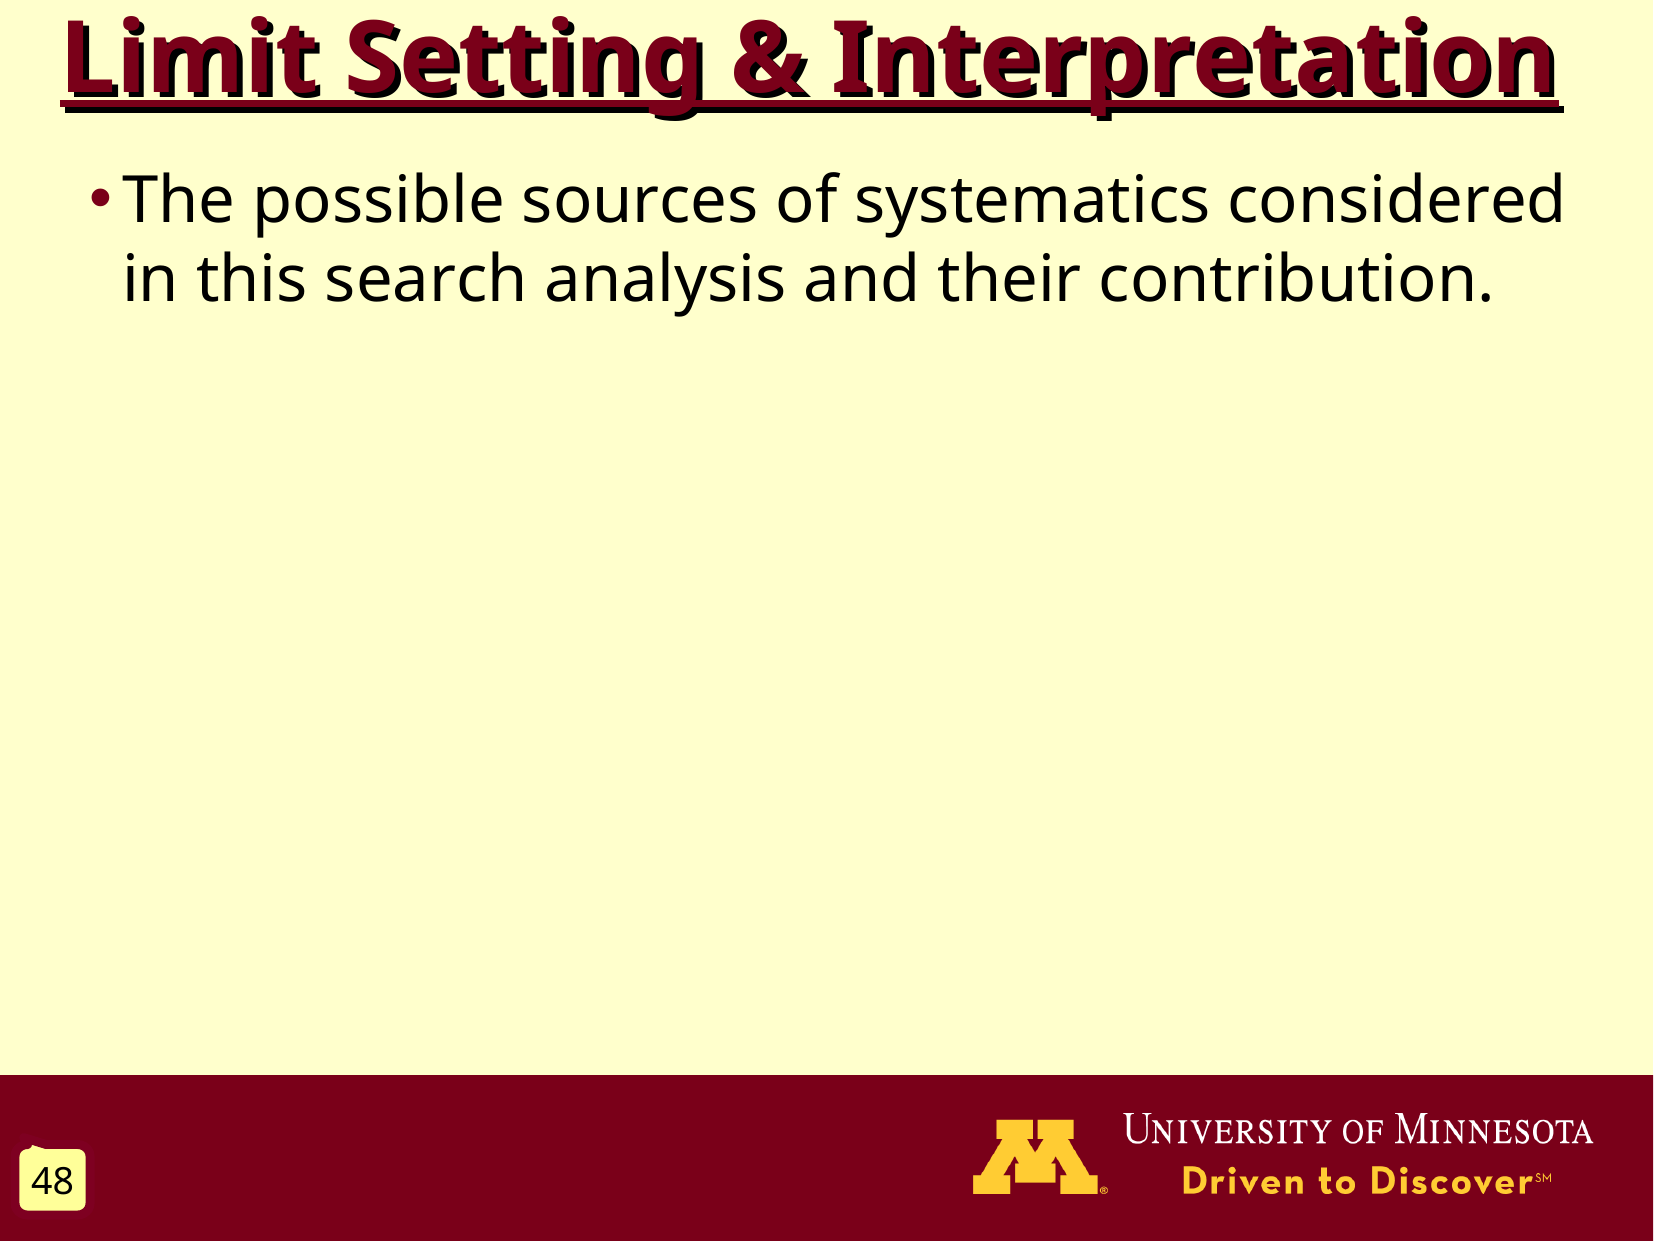

# Limit Setting & Interpretation
The possible sources of systematics considered in this search analysis and their contribution.
48